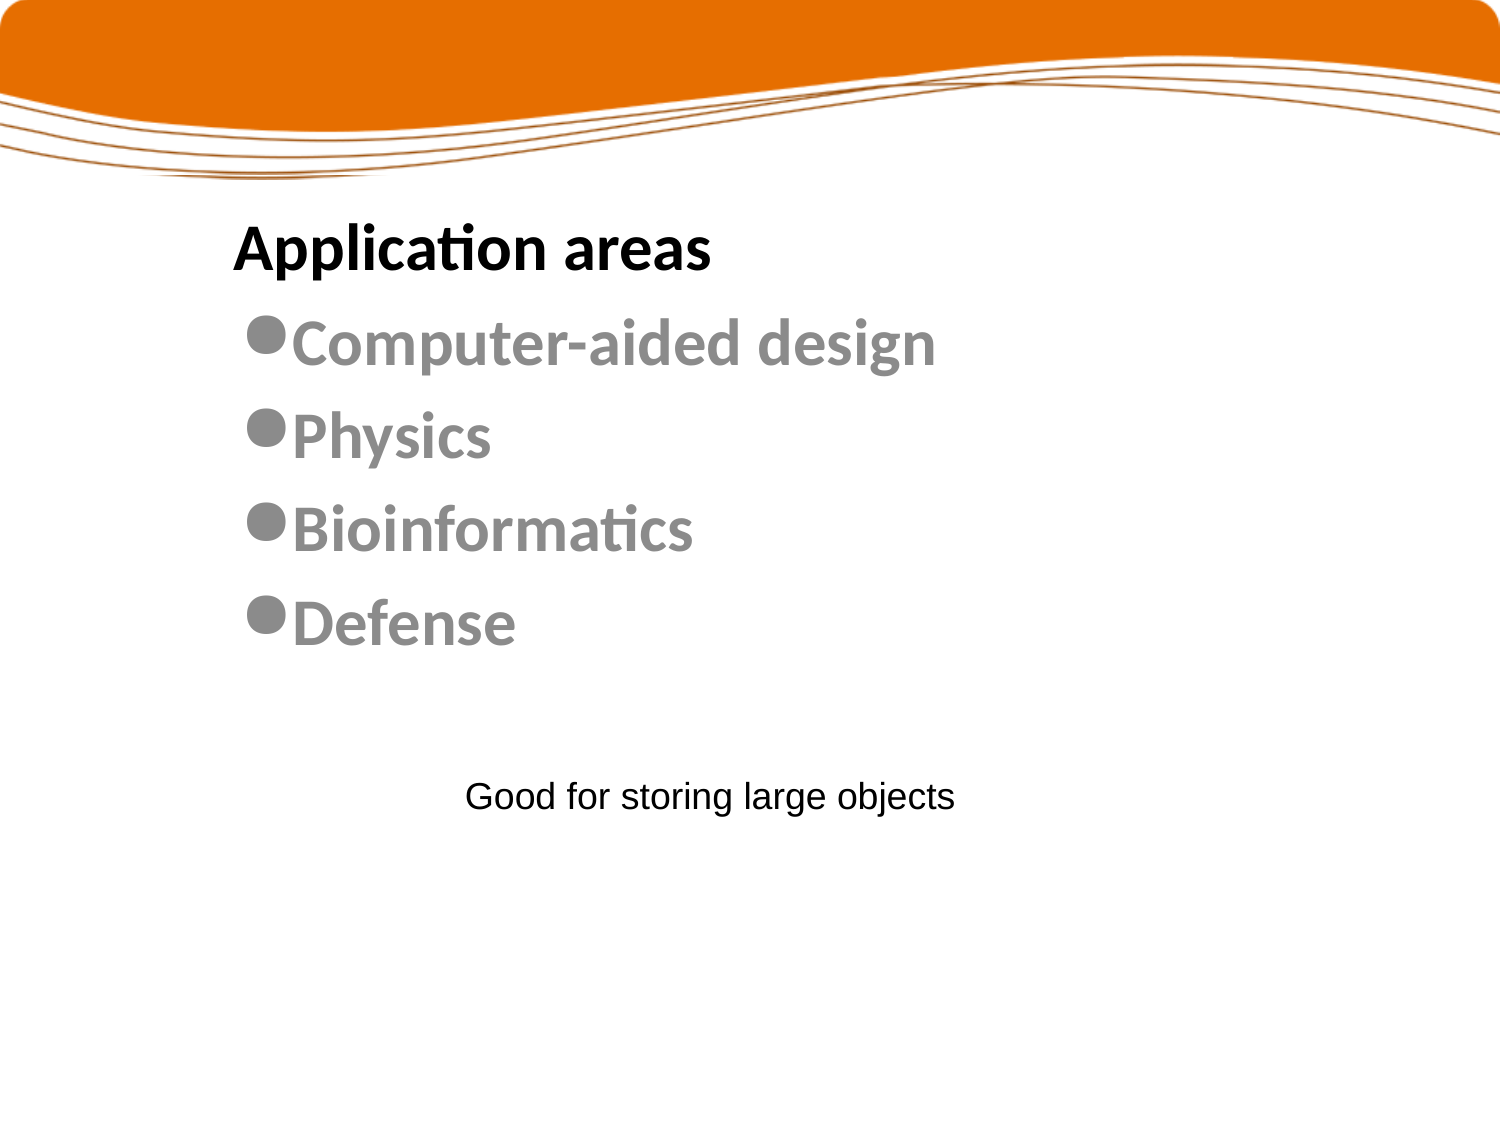

Application areas
Computer-aided design
Physics
Bioinformatics
Defense
Good for storing large objects